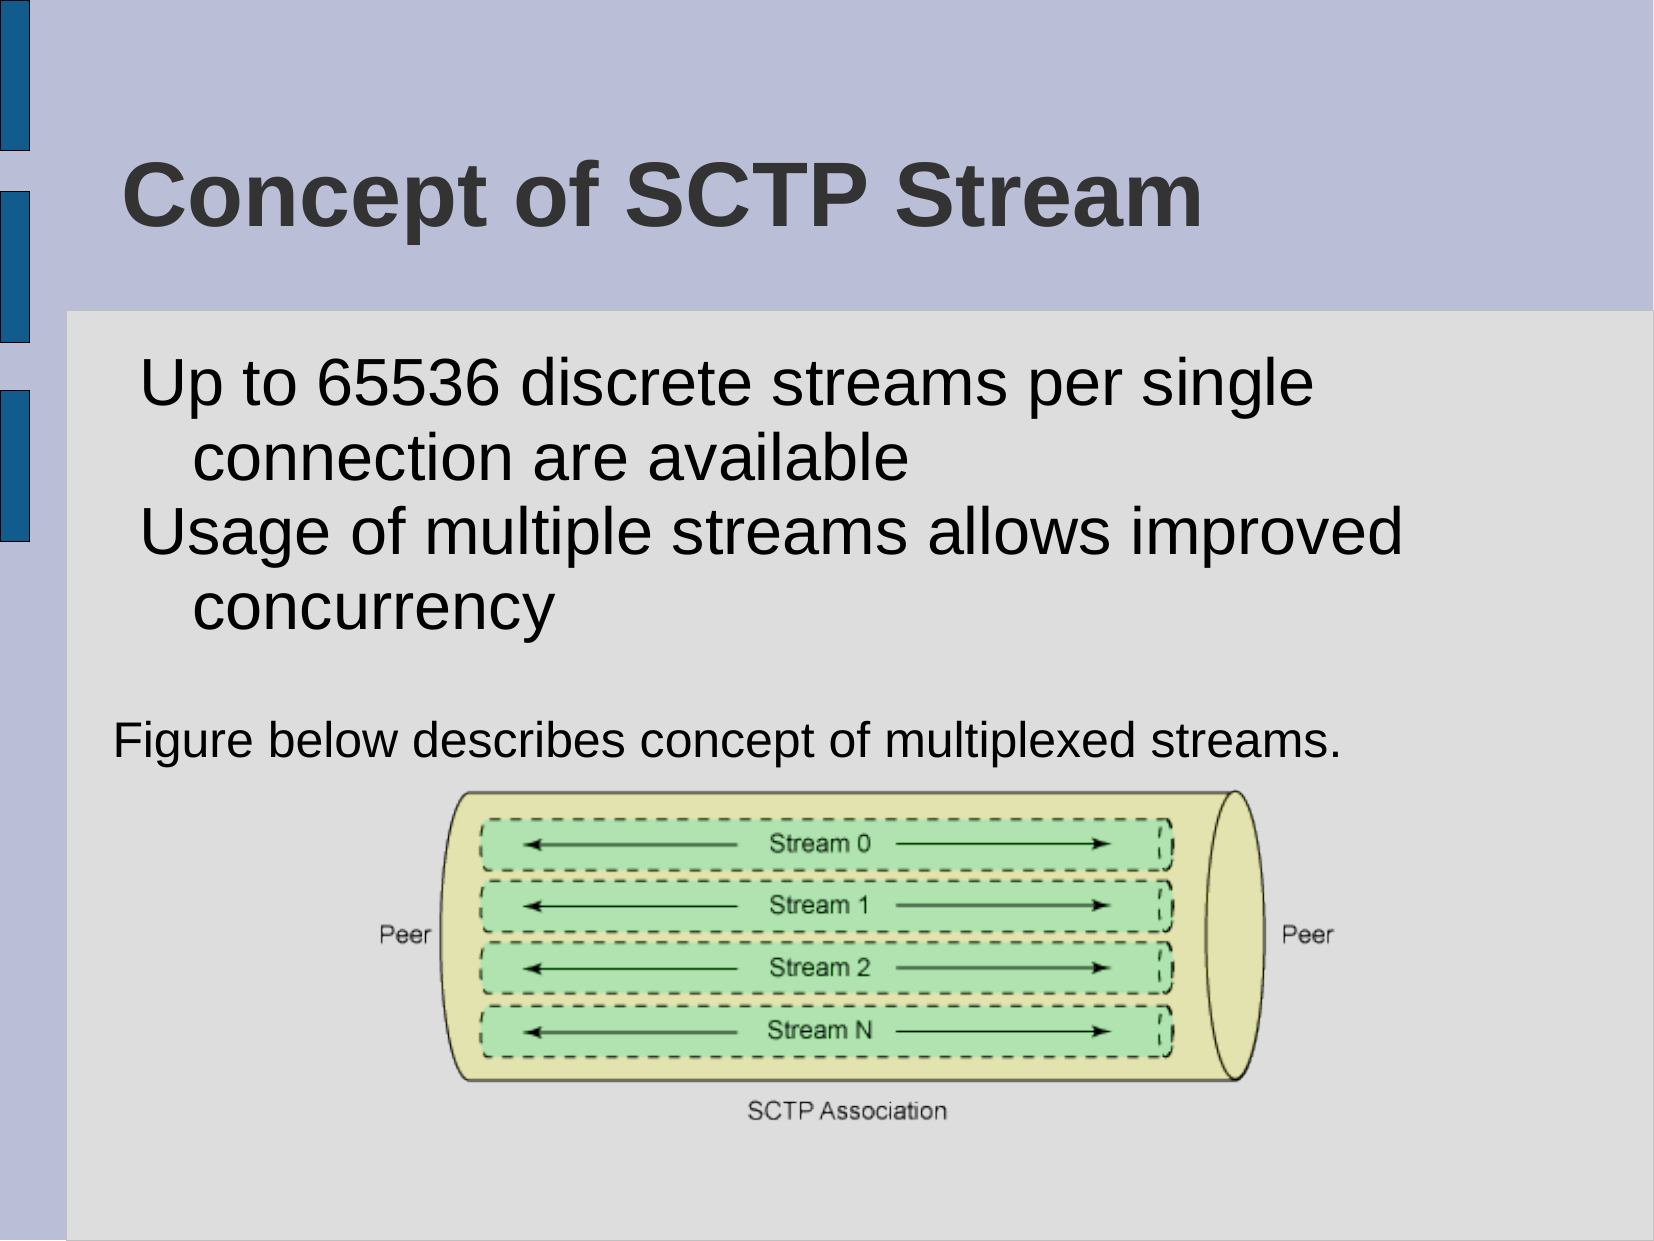

# Concept of SCTP Stream
Up to 65536 discrete streams per single connection are available
Usage of multiple streams allows improved concurrency
Figure below describes concept of multiplexed streams.